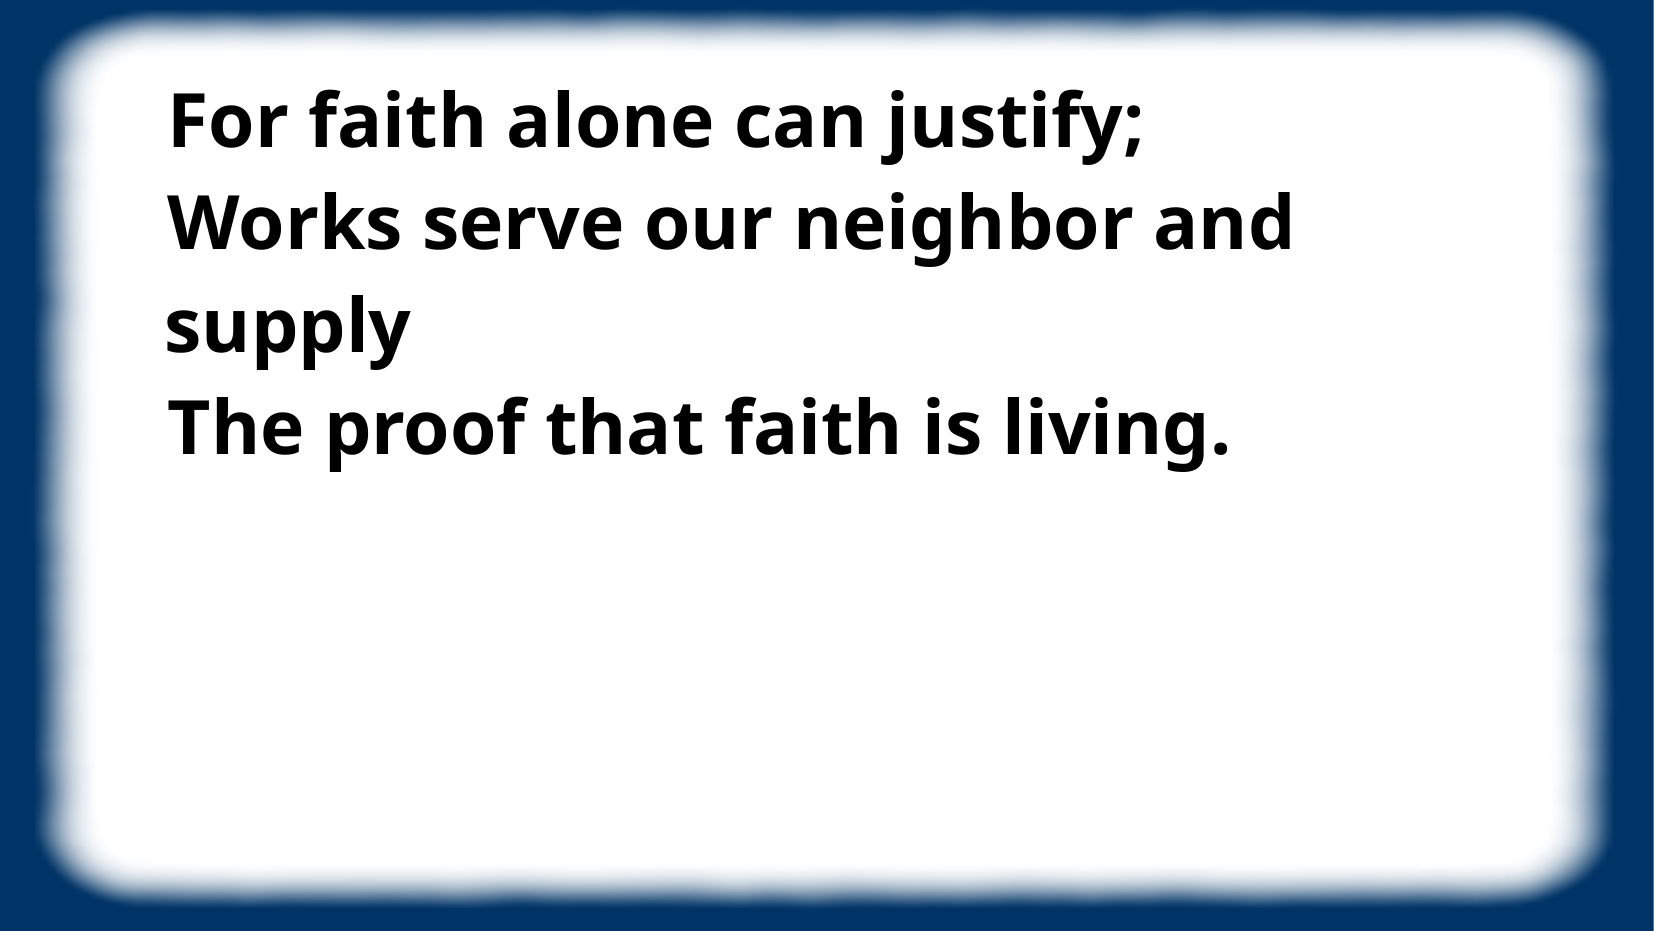

For faith alone can justify;
 Works serve our neighbor and supply
 The proof that faith is living.